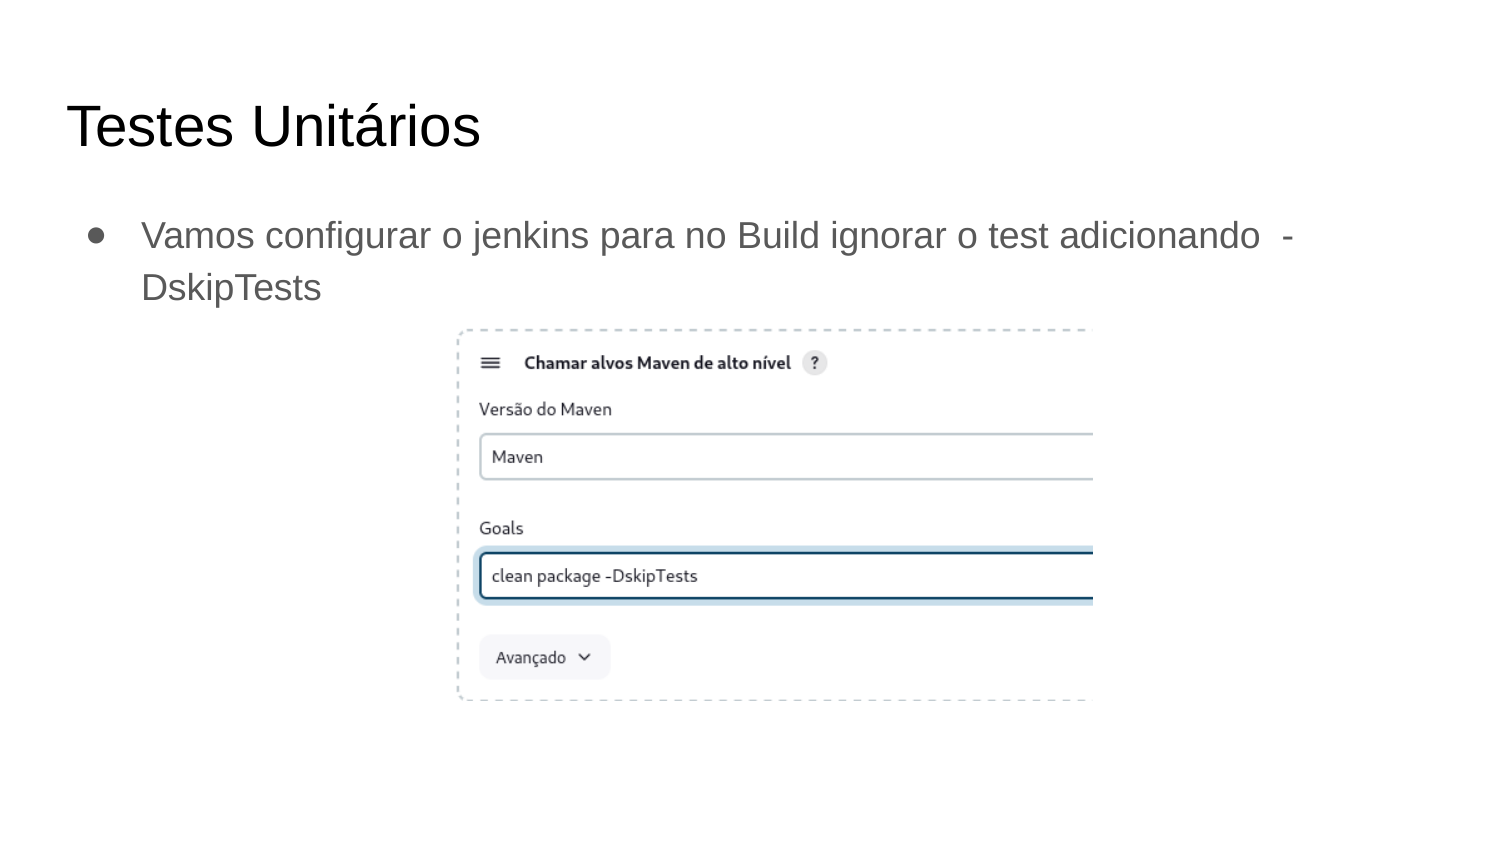

# Testes Unitários
Vamos configurar o jenkins para no Build ignorar o test adicionando -DskipTests